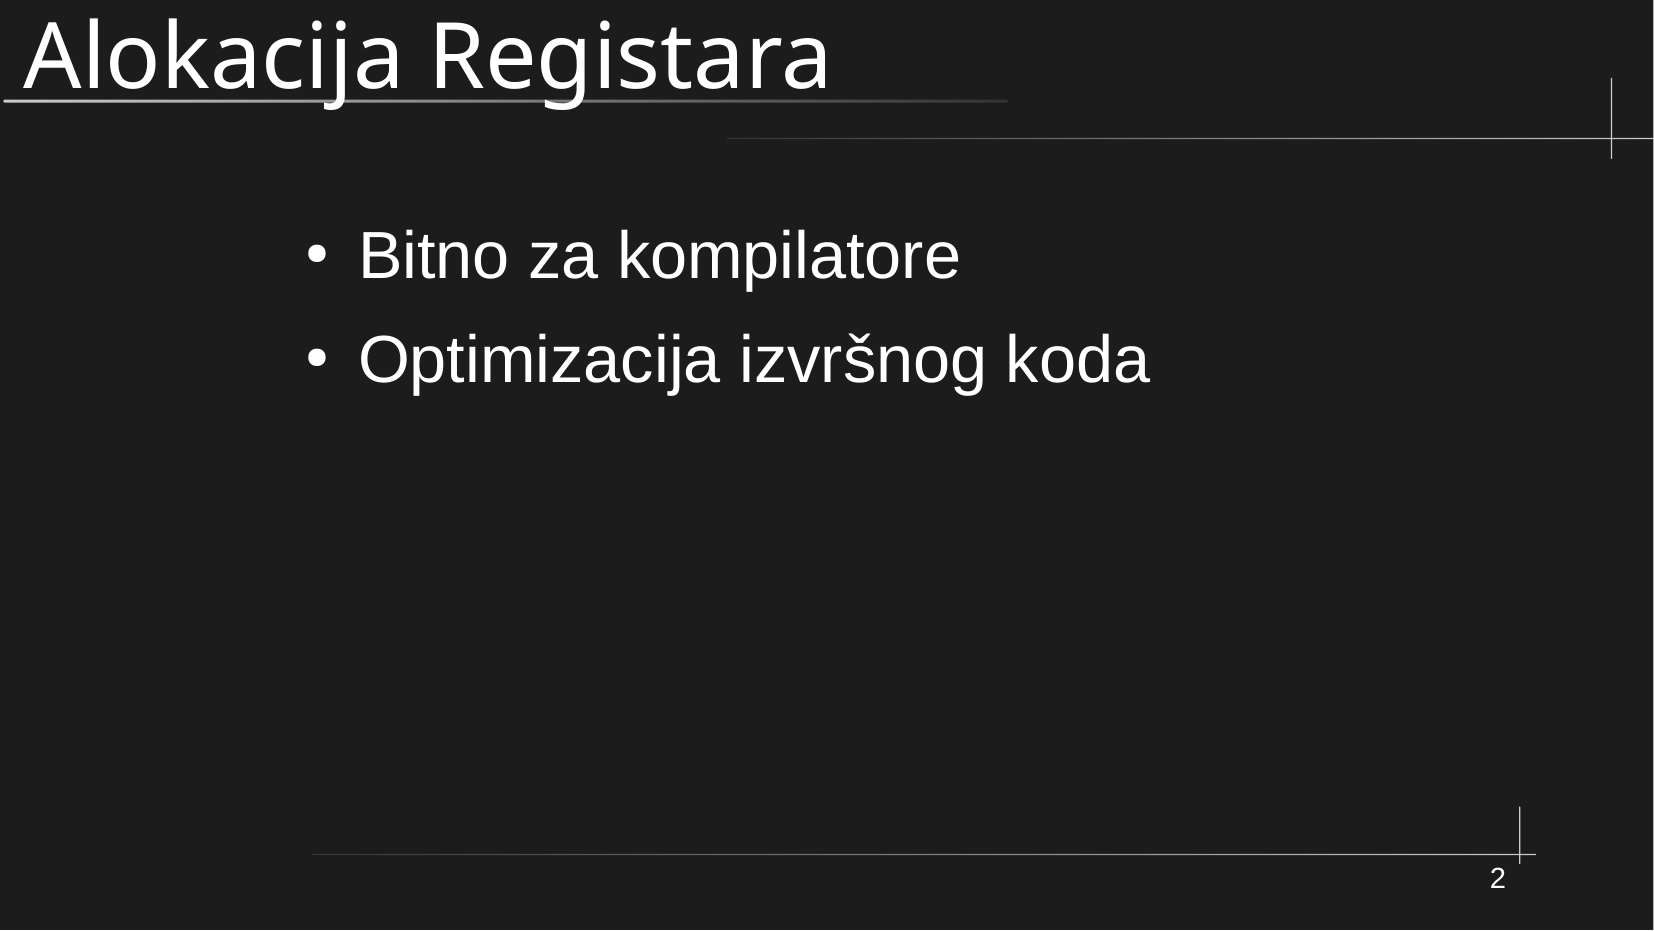

# Alokacija Registara
Bitno za kompilatore
Optimizacija izvršnog koda
2